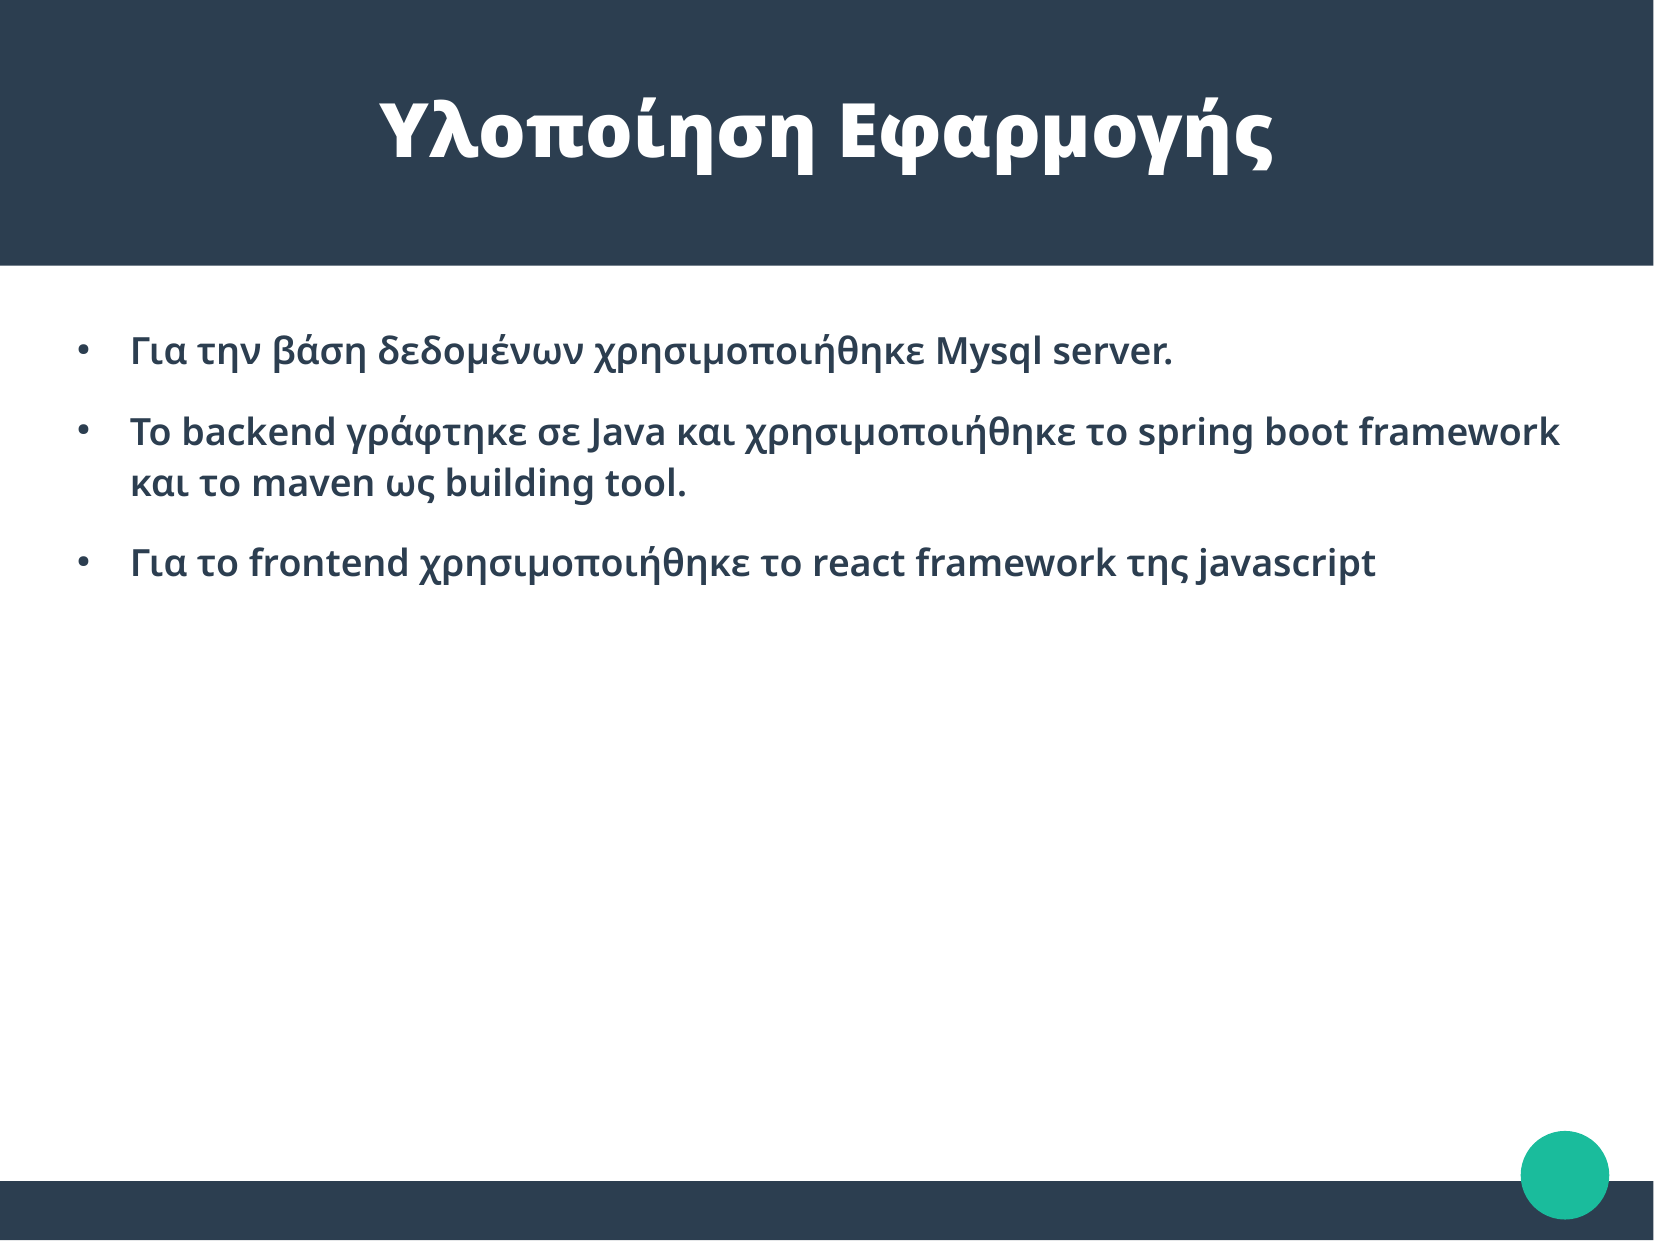

# Υλοποίηση Εφαρμογής
Για την βάση δεδομένων χρησιμοποιήθηκε Mysql server.
Το backend γράφτηκε σε Java και χρησιμοποιήθηκε το spring boot framework και το maven ως building tool.
Για το frontend χρησιμοποιήθηκε το react framework της javascript